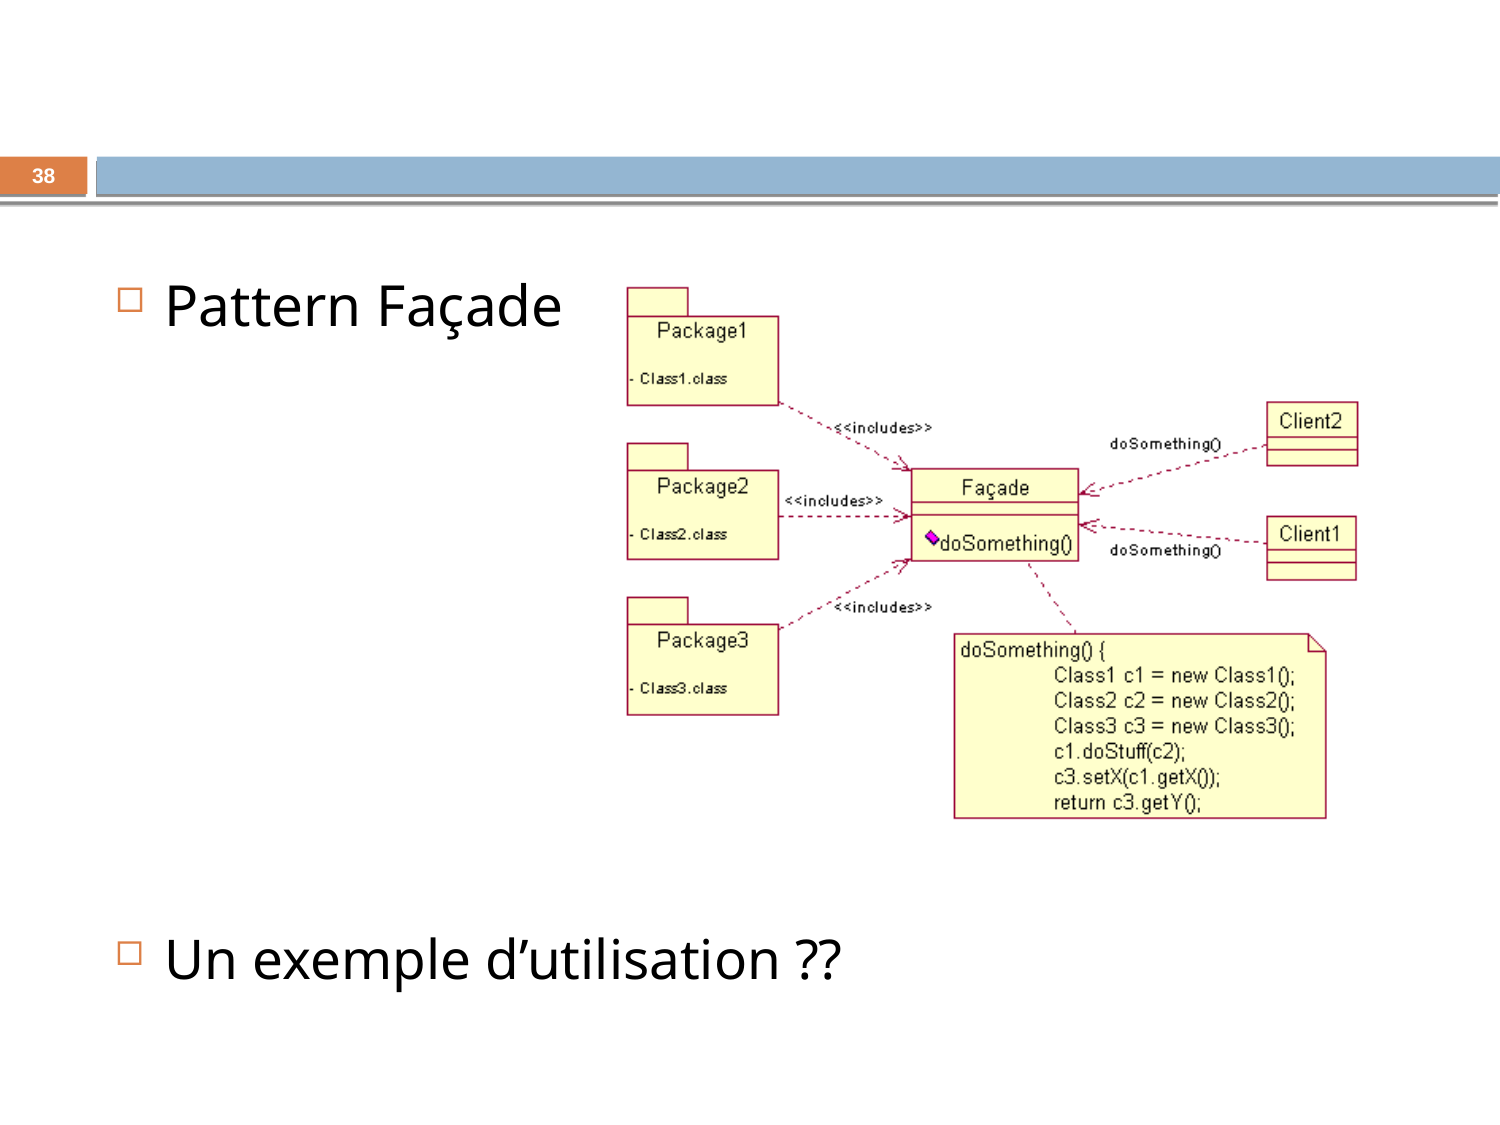

#
Pattern Façade
Un exemple d’utilisation ??